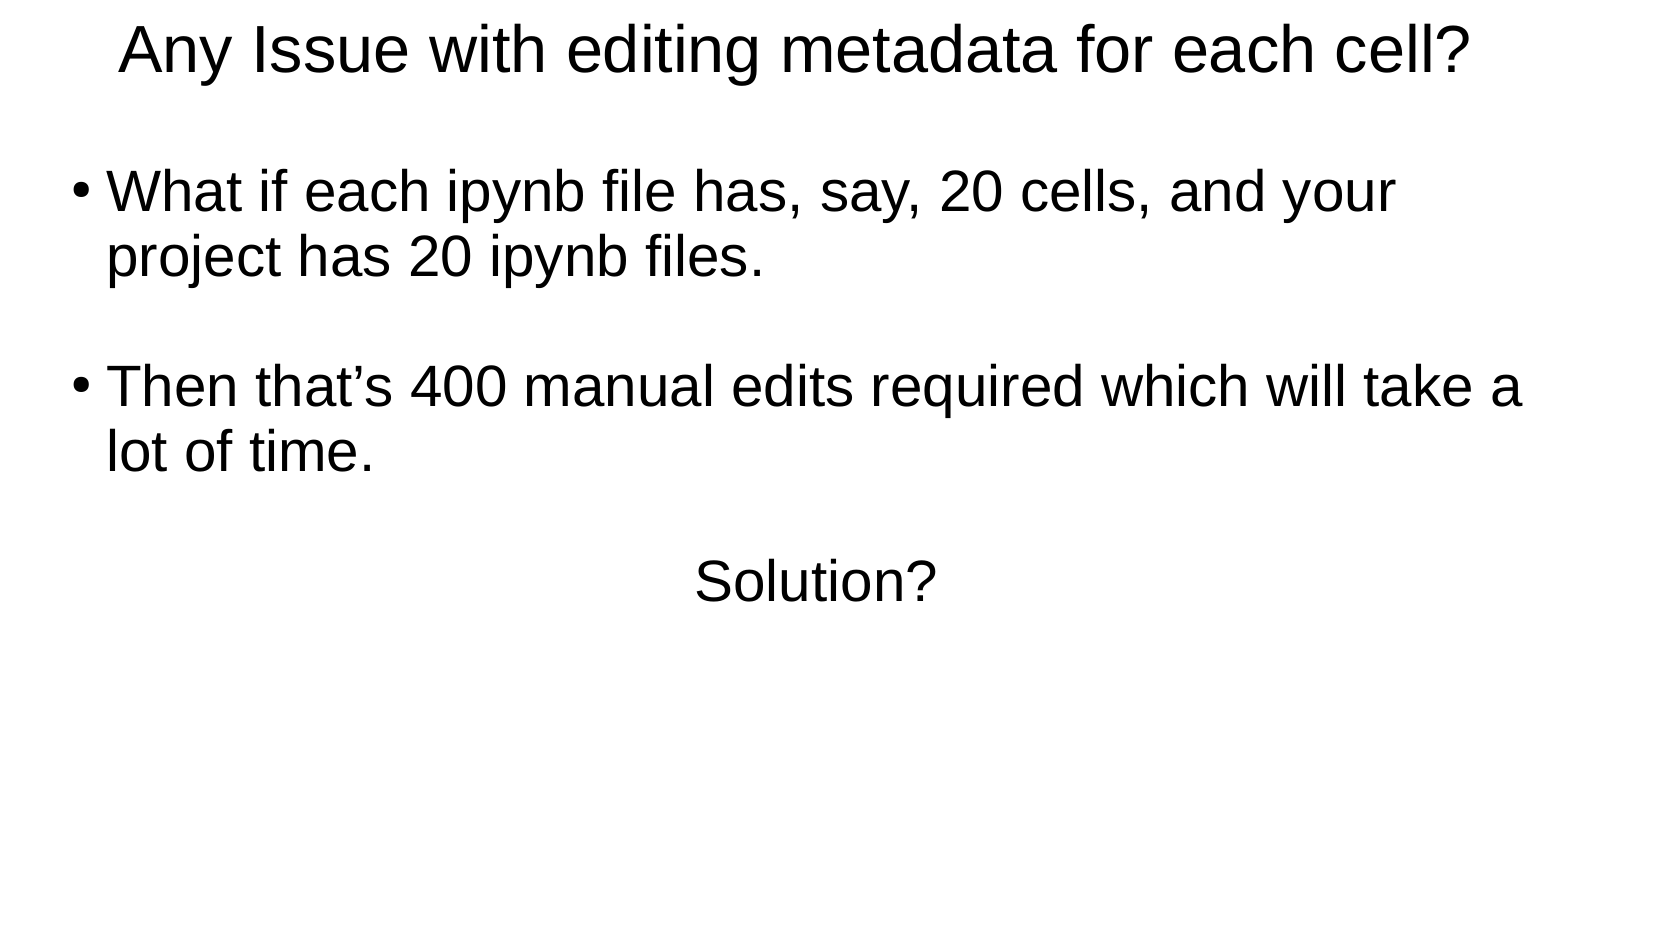

Any Issue with editing metadata for each cell?
What if each ipynb file has, say, 20 cells, and your project has 20 ipynb files.
Then that’s 400 manual edits required which will take a lot of time.
Solution?